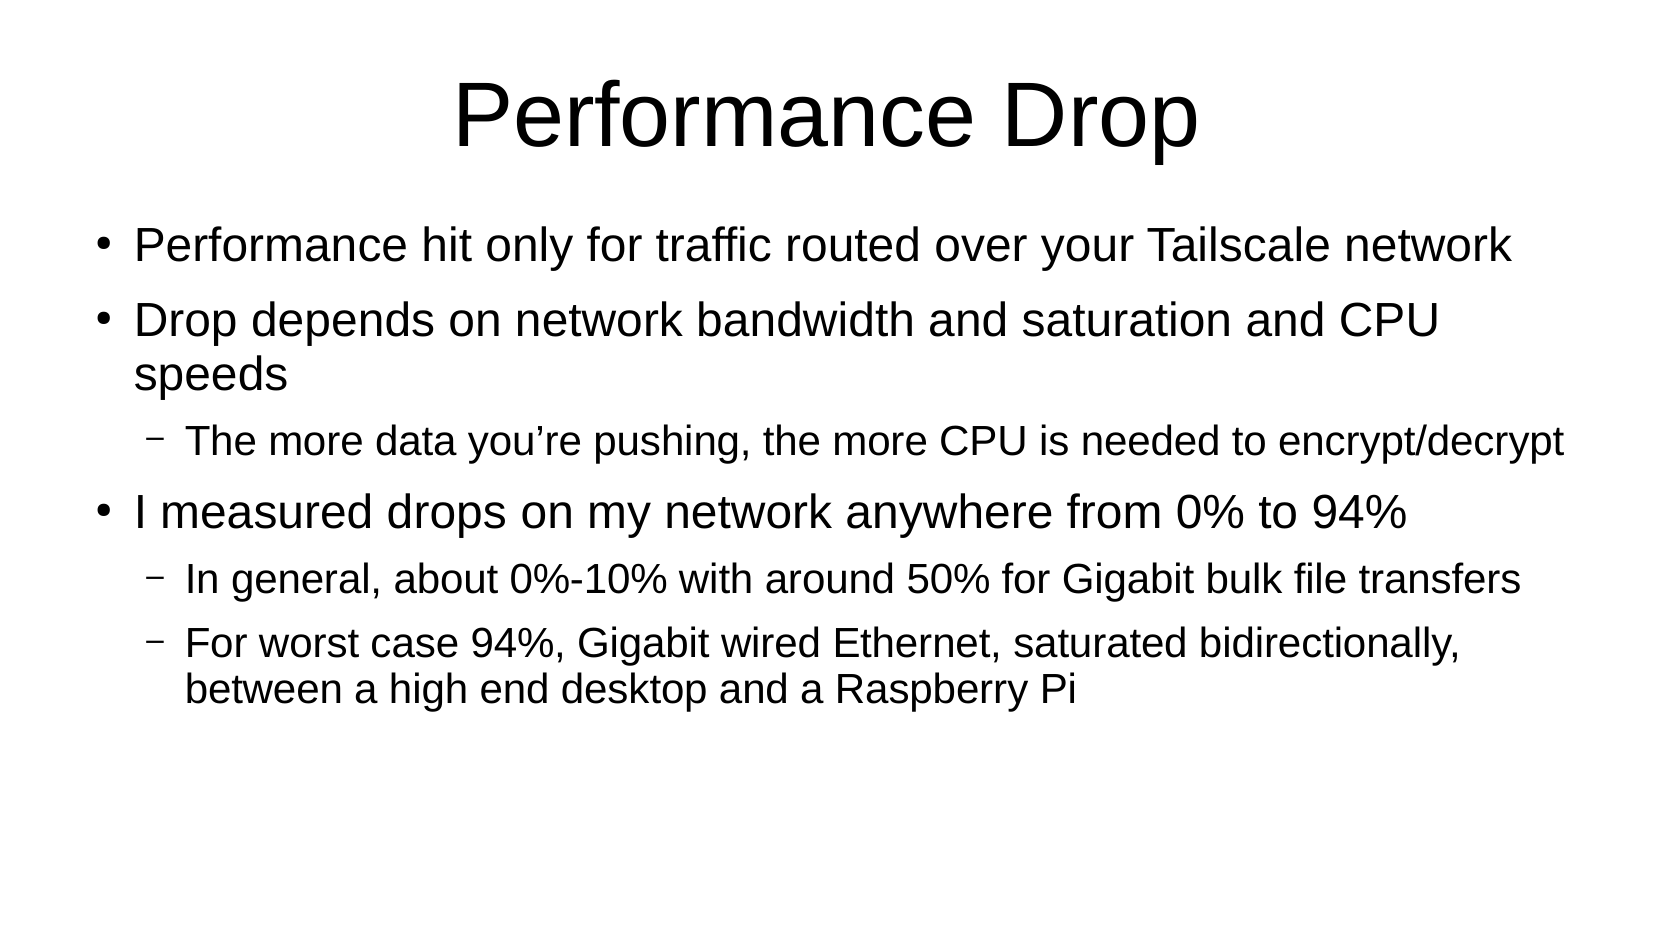

# Performance Drop
Performance hit only for traffic routed over your Tailscale network
Drop depends on network bandwidth and saturation and CPU speeds
The more data you’re pushing, the more CPU is needed to encrypt/decrypt
I measured drops on my network anywhere from 0% to 94%
In general, about 0%-10% with around 50% for Gigabit bulk file transfers
For worst case 94%, Gigabit wired Ethernet, saturated bidirectionally, between a high end desktop and a Raspberry Pi